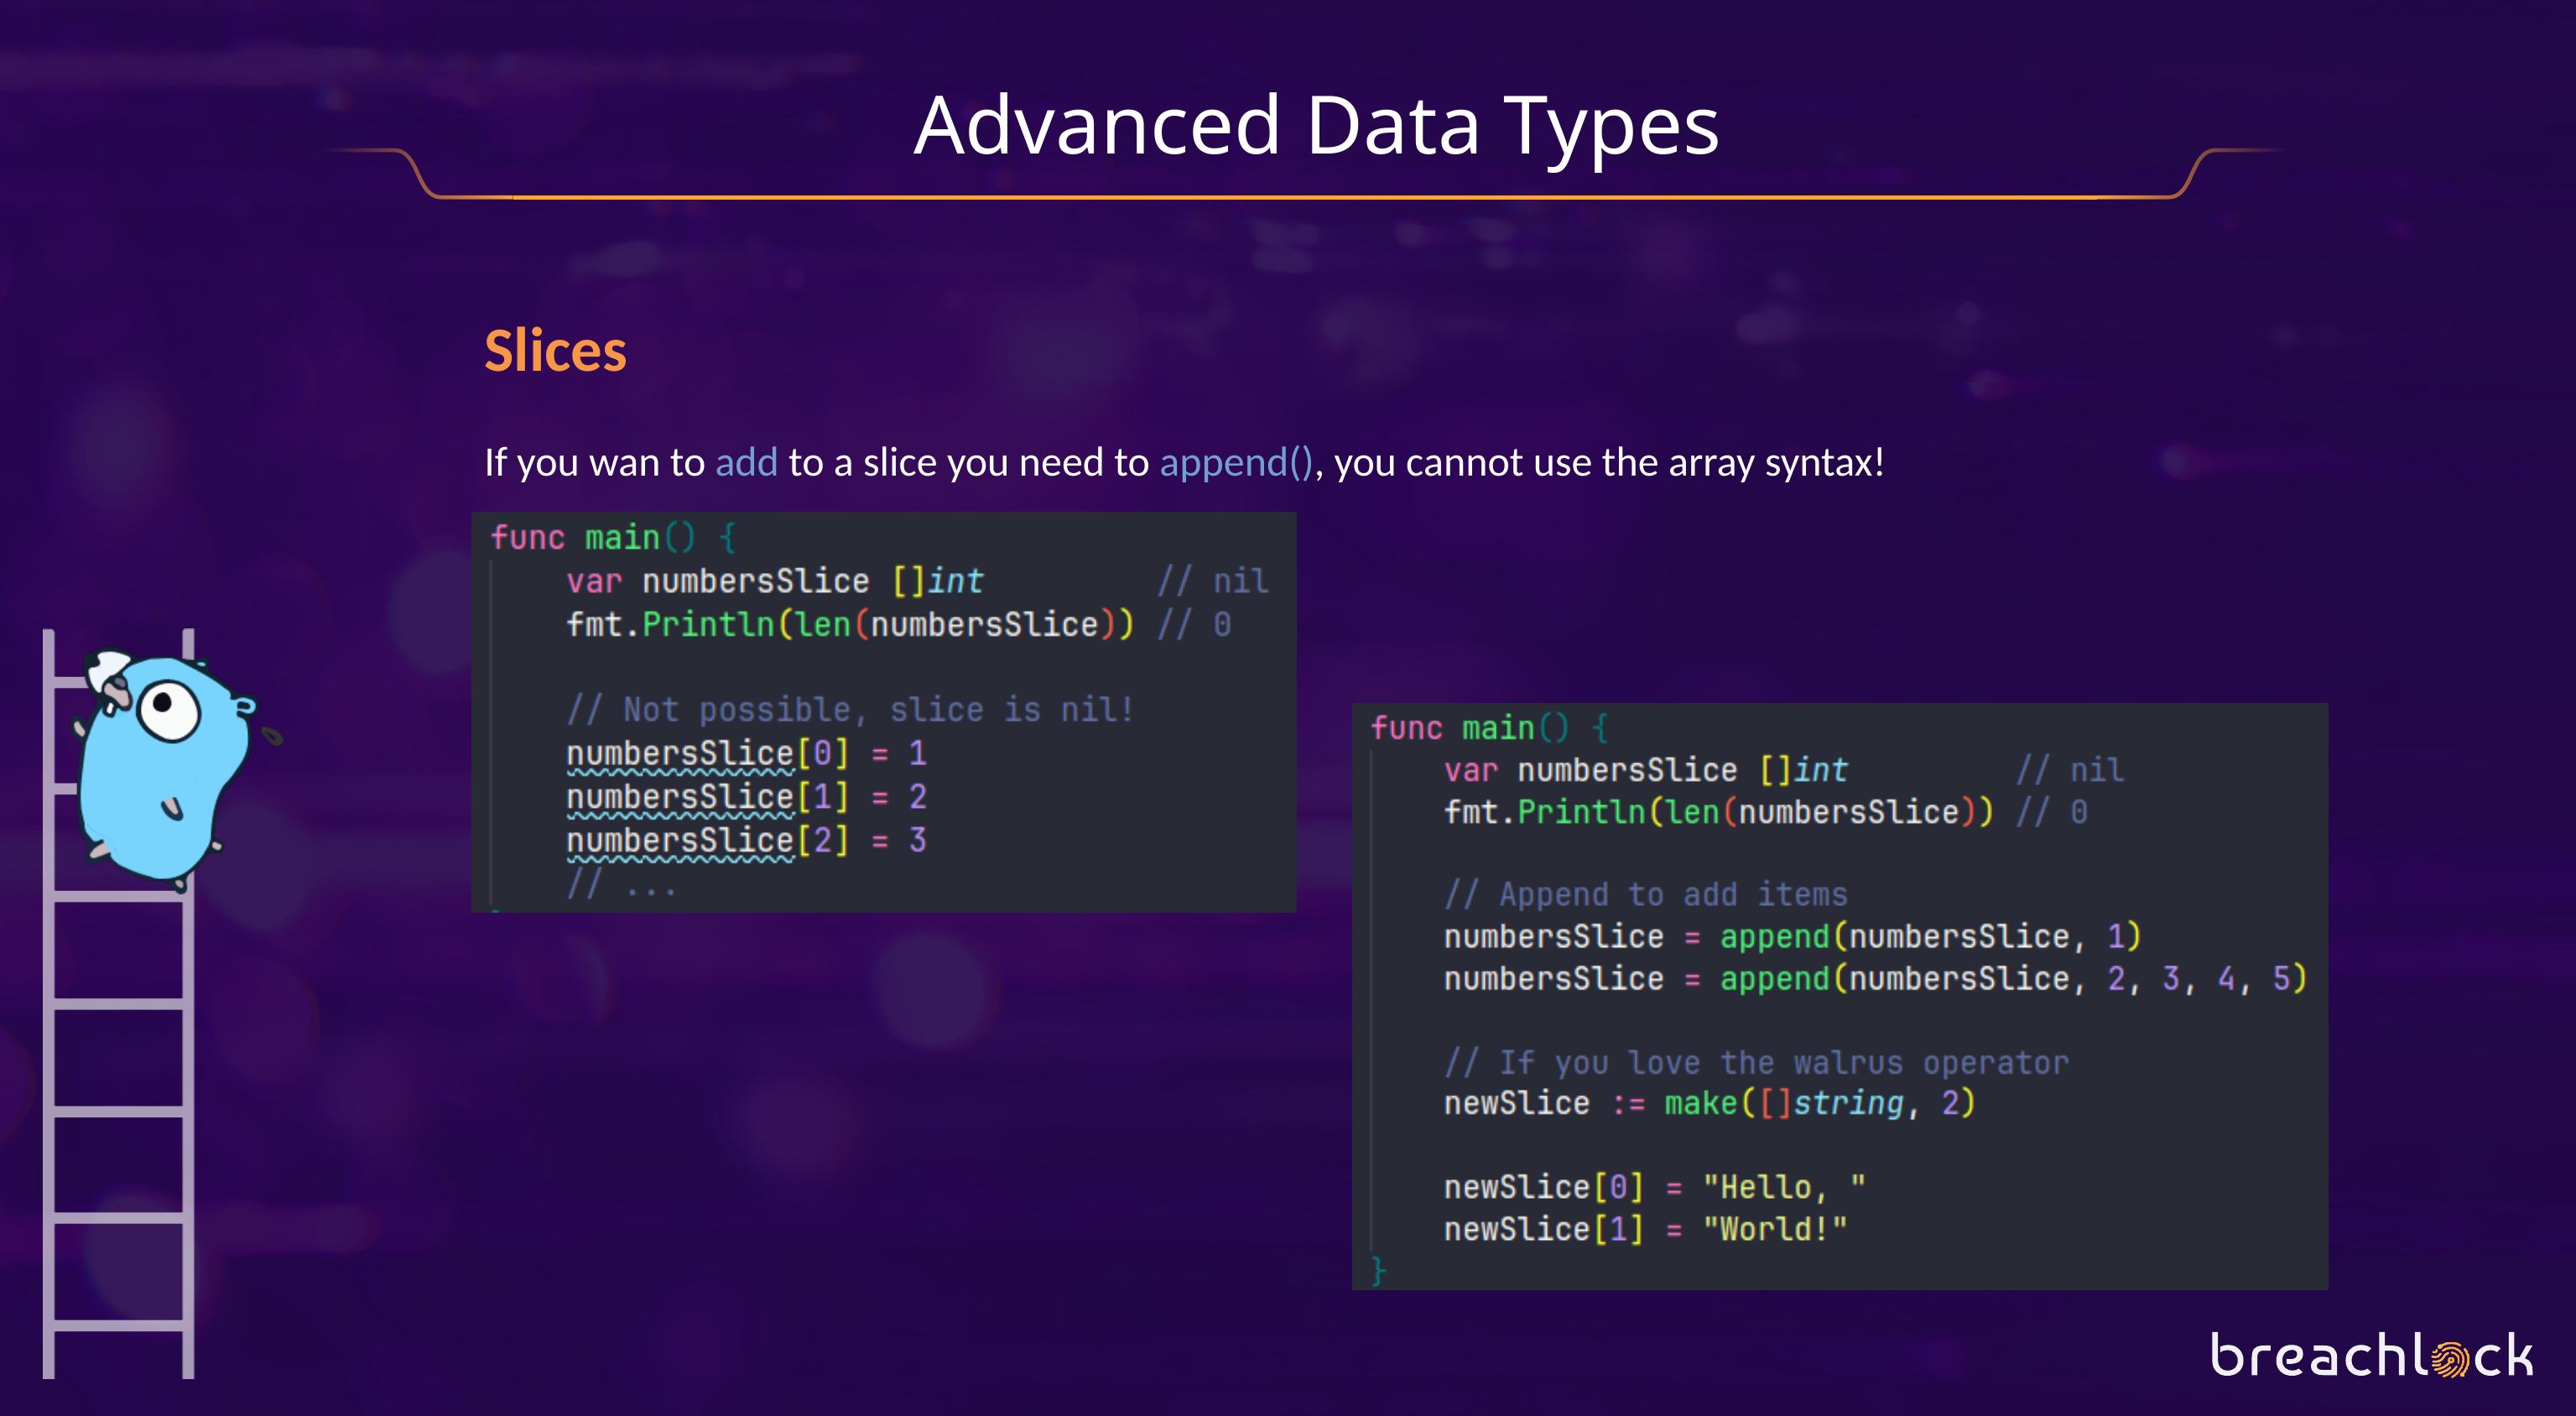

Advanced Data Types
Slices
If you wan to add to a slice you need to append(), you cannot use the array syntax!